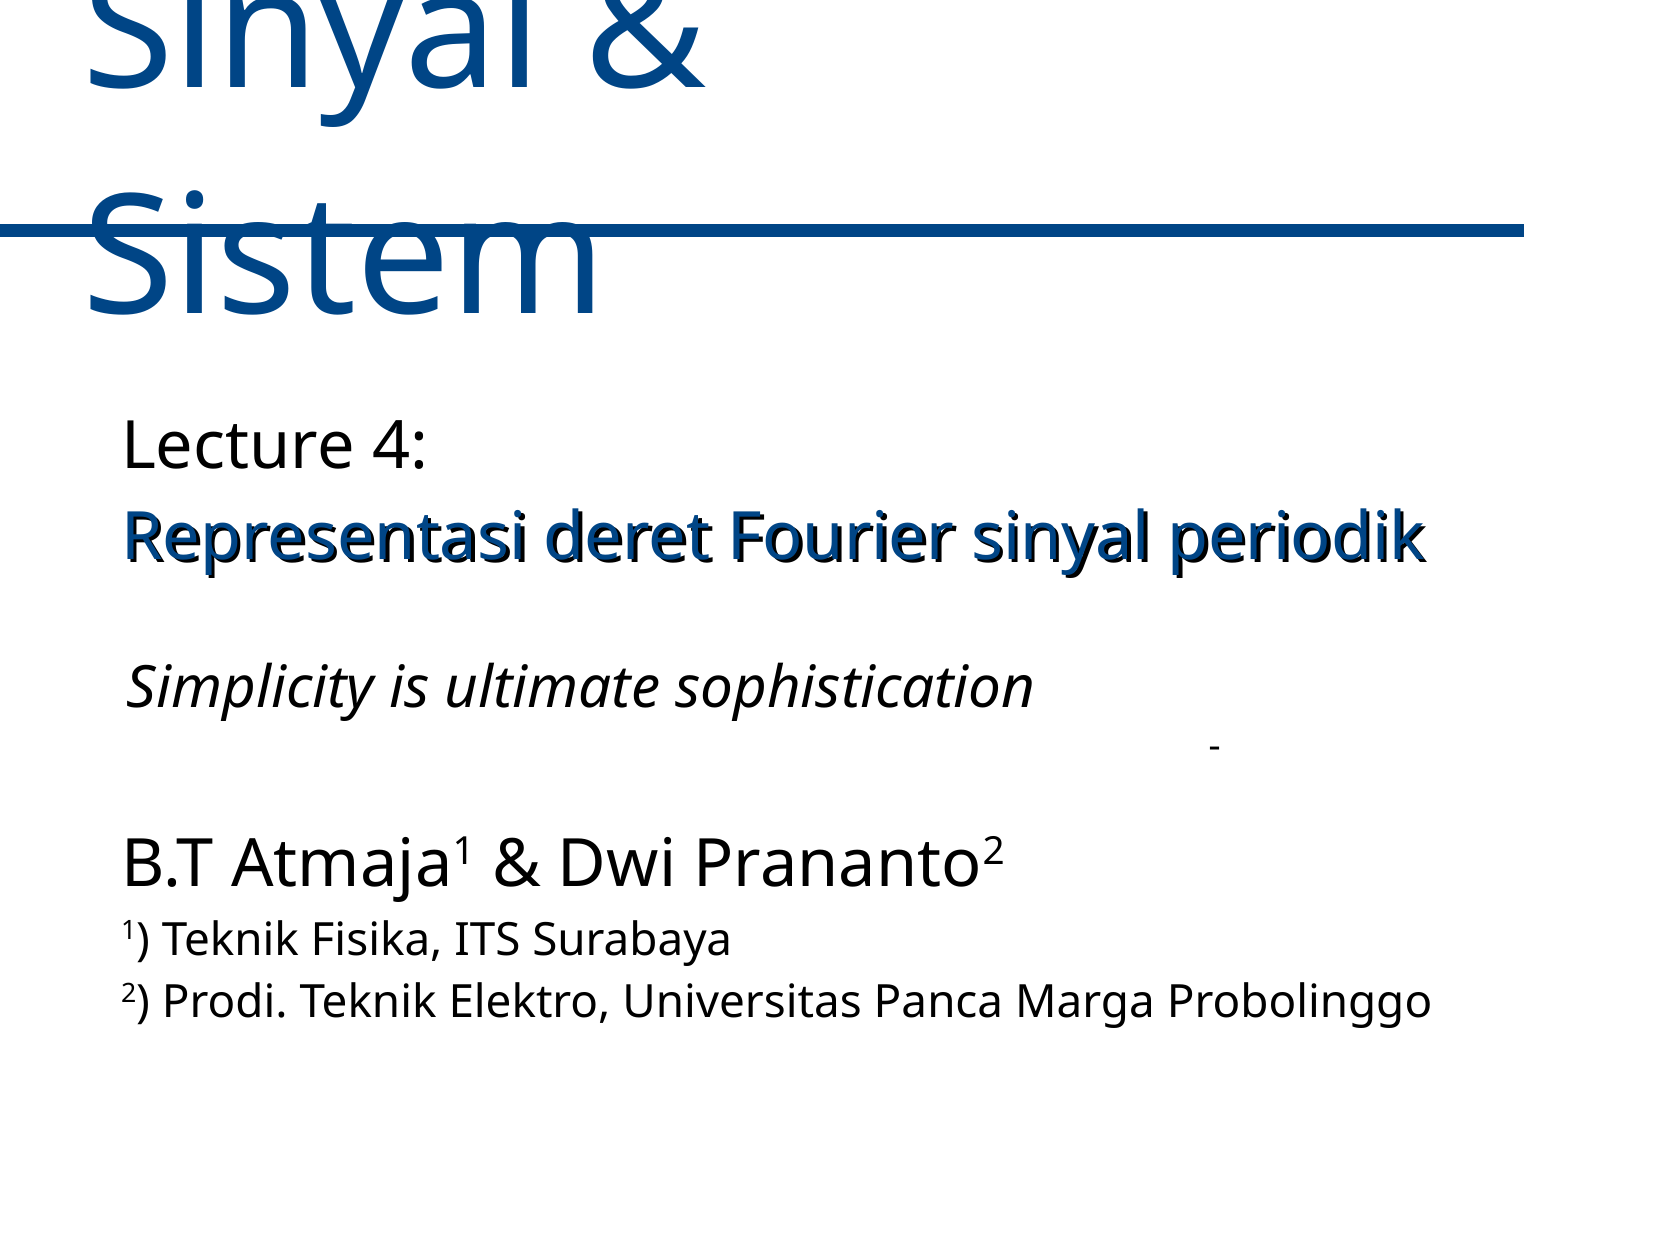

# Sinyal & Sistem
Lecture 4:
Representasi deret Fourier sinyal periodik
Simplicity is ultimate sophistication
-
B.T Atmaja1 & Dwi Prananto2
1) Teknik Fisika, ITS Surabaya
2) Prodi. Teknik Elektro, Universitas Panca Marga Probolinggo